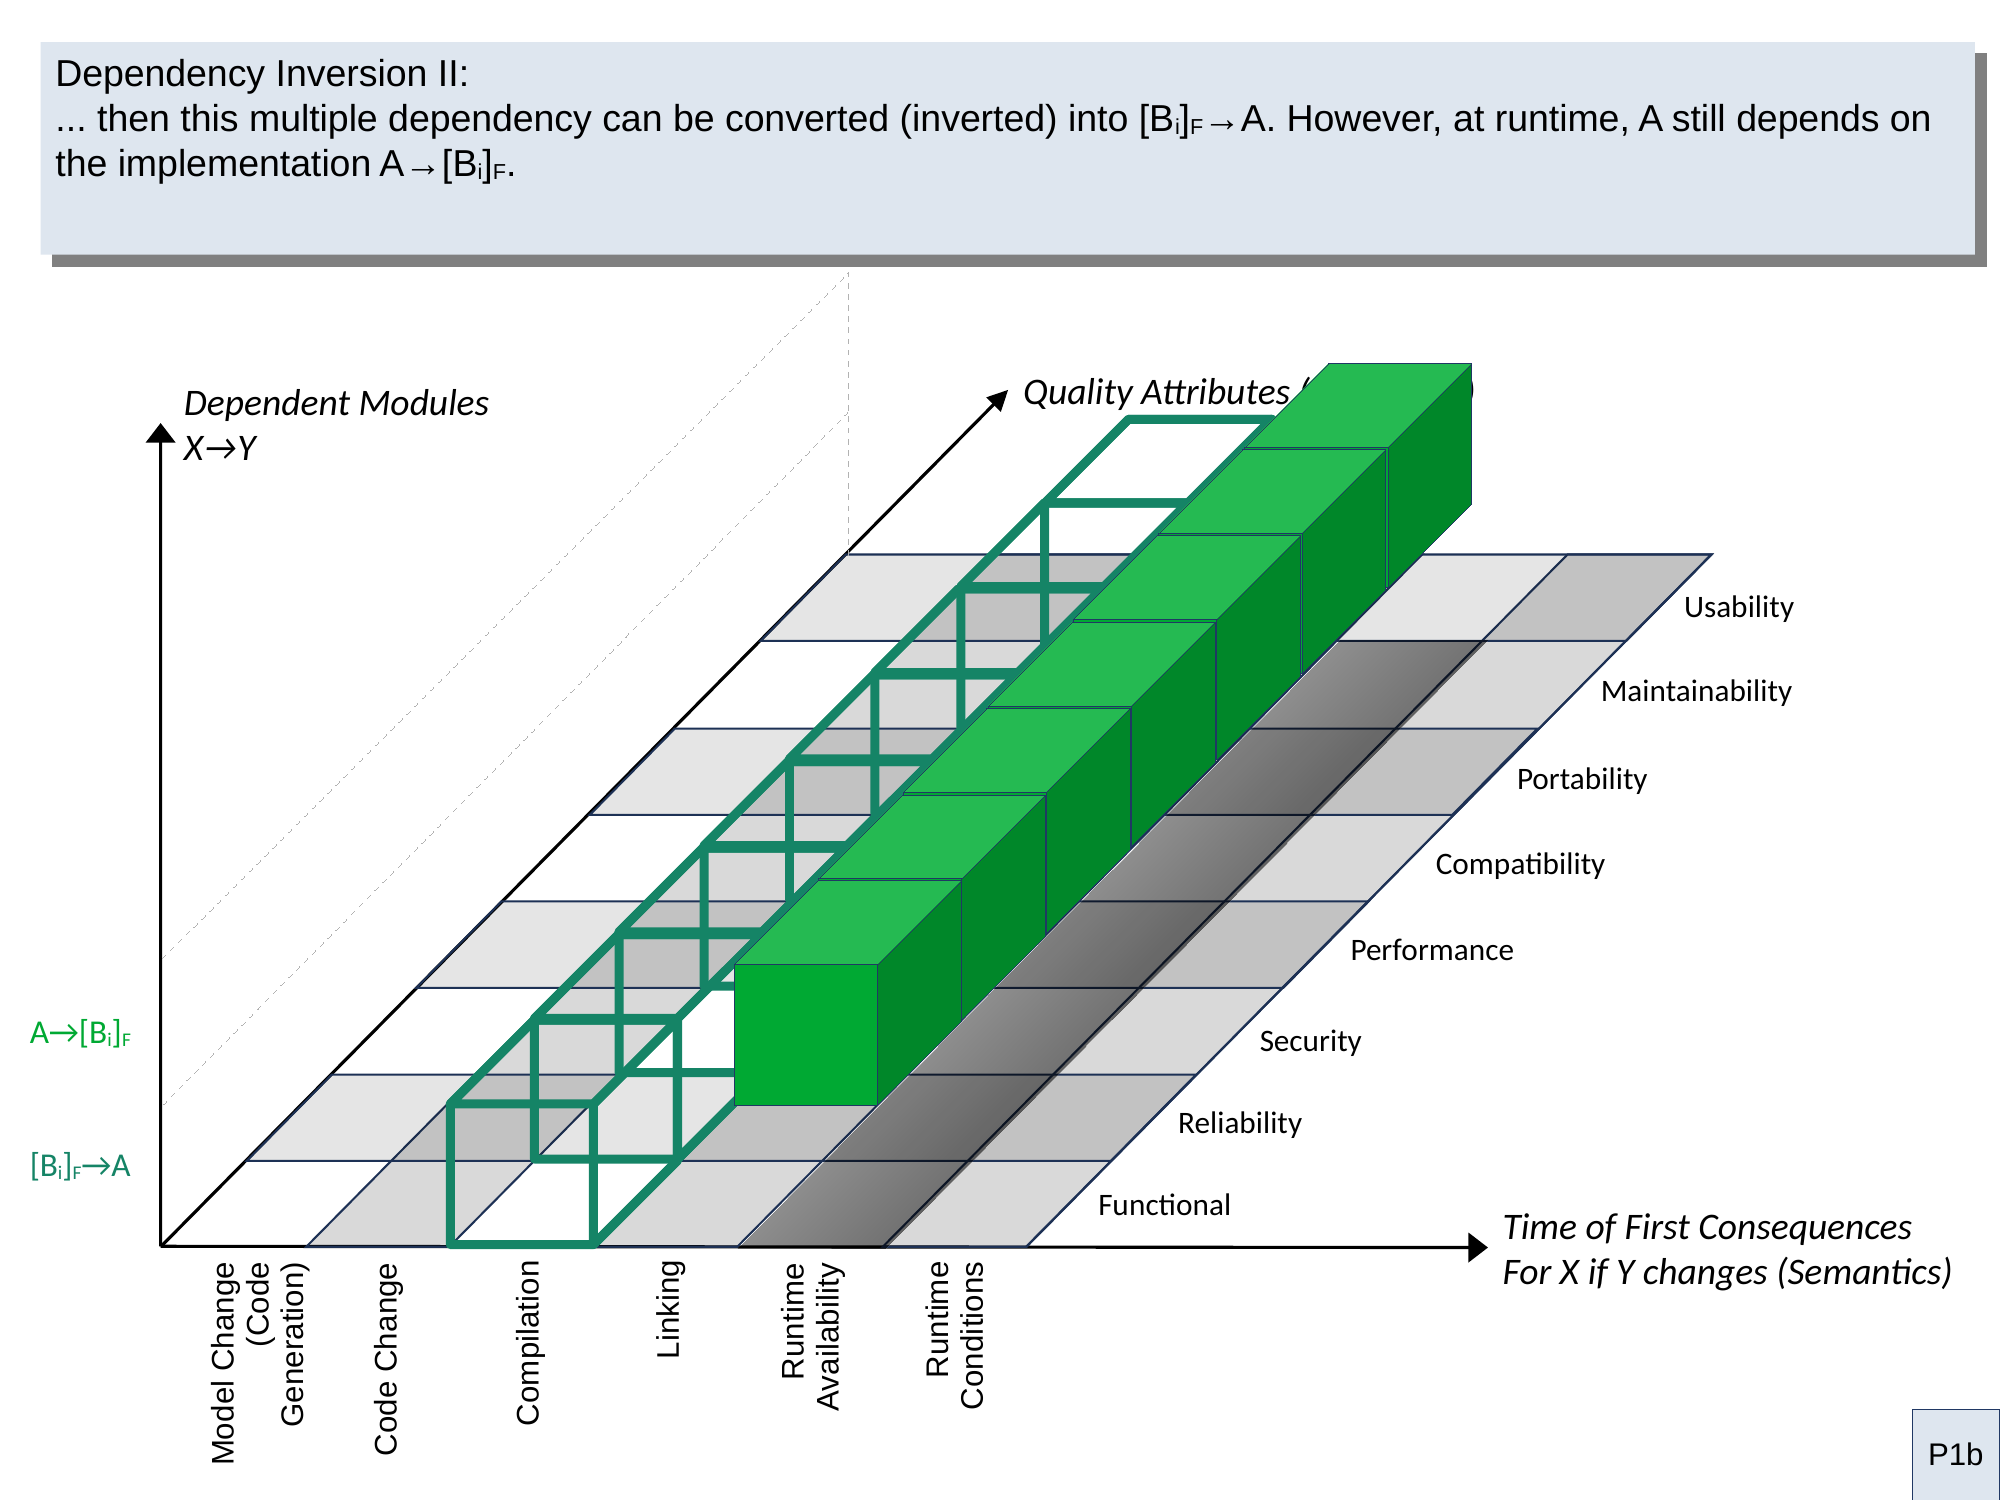

Dependency Inversion II:
... then this multiple dependency can be converted (inverted) into [Bi]F→A. However, at runtime, A still depends on the implementation A→[Bi]F.
 Dependent Modules
 X→Y
Quality Attributes (Properties)
Usability
A→[Bi]F
[Bi]F→A
Maintainability
Portability
Compatibility
 Performance
Security
Reliability
Functional
Time of First Consequences
For X if Y changes (Semantics)
Runtime
Availability
Model Change
(Code Generation)
Runtime
Conditions
Linking
Code Change
Compilation
P1b